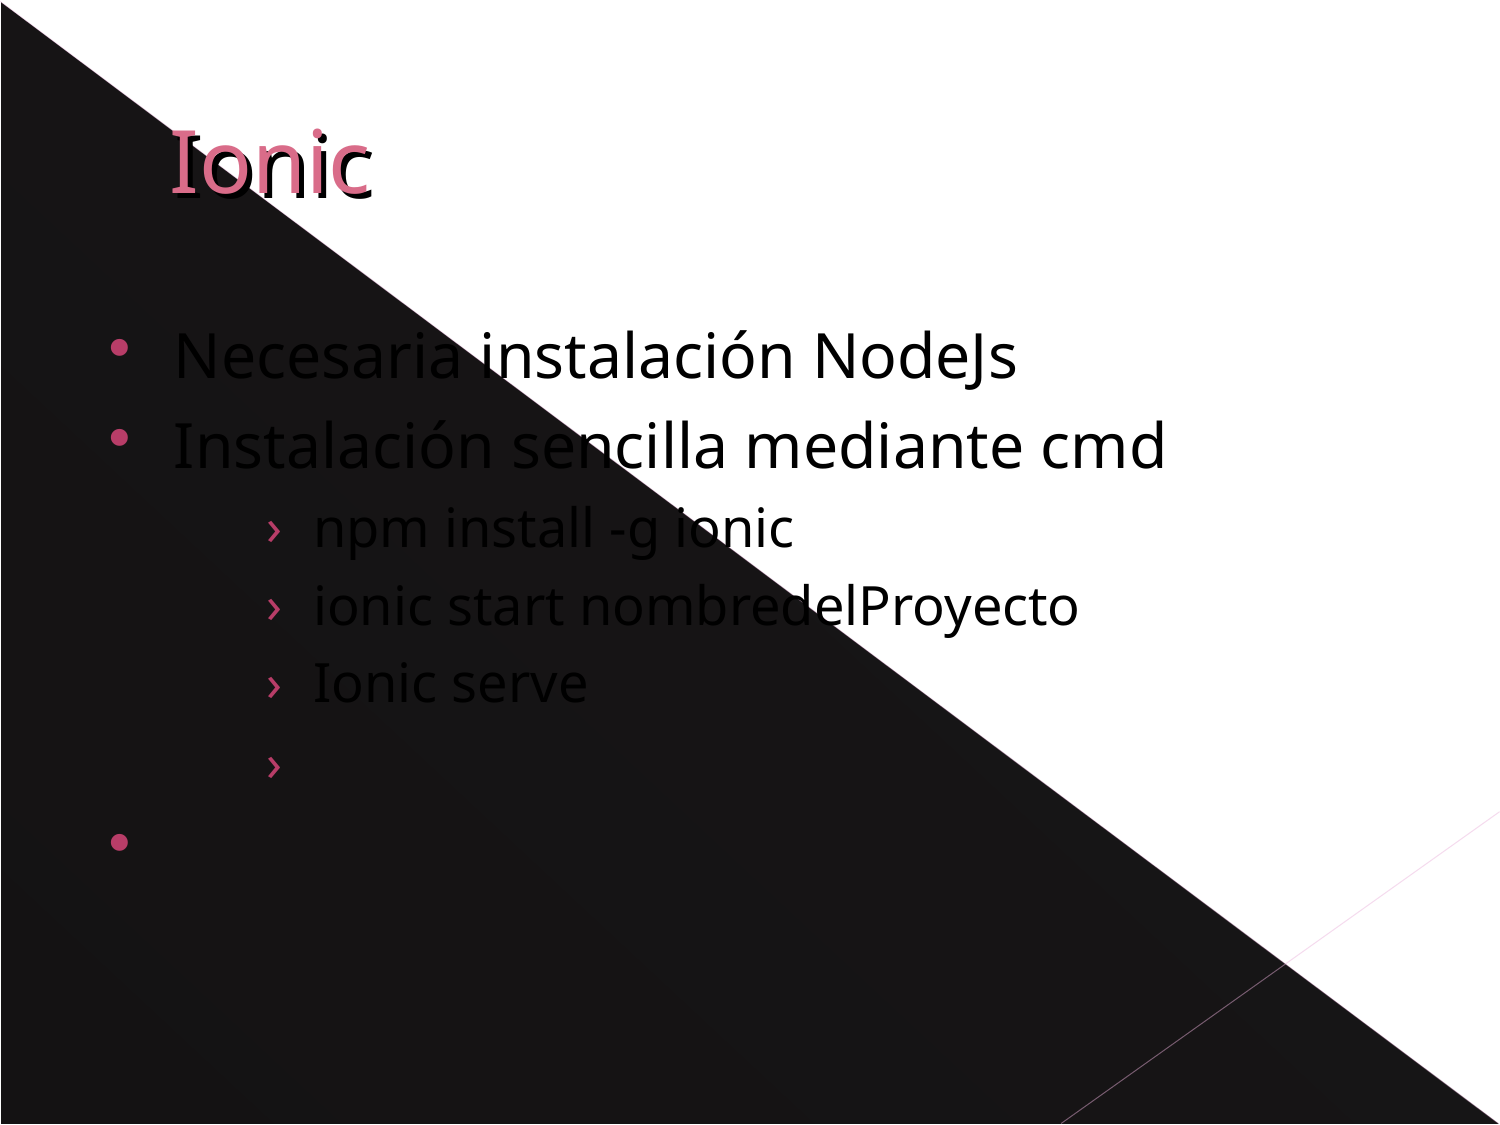

# Ionic
Necesaria instalación NodeJs
Instalación sencilla mediante cmd
npm install -g ionic
ionic start nombredelProyecto
Ionic serve